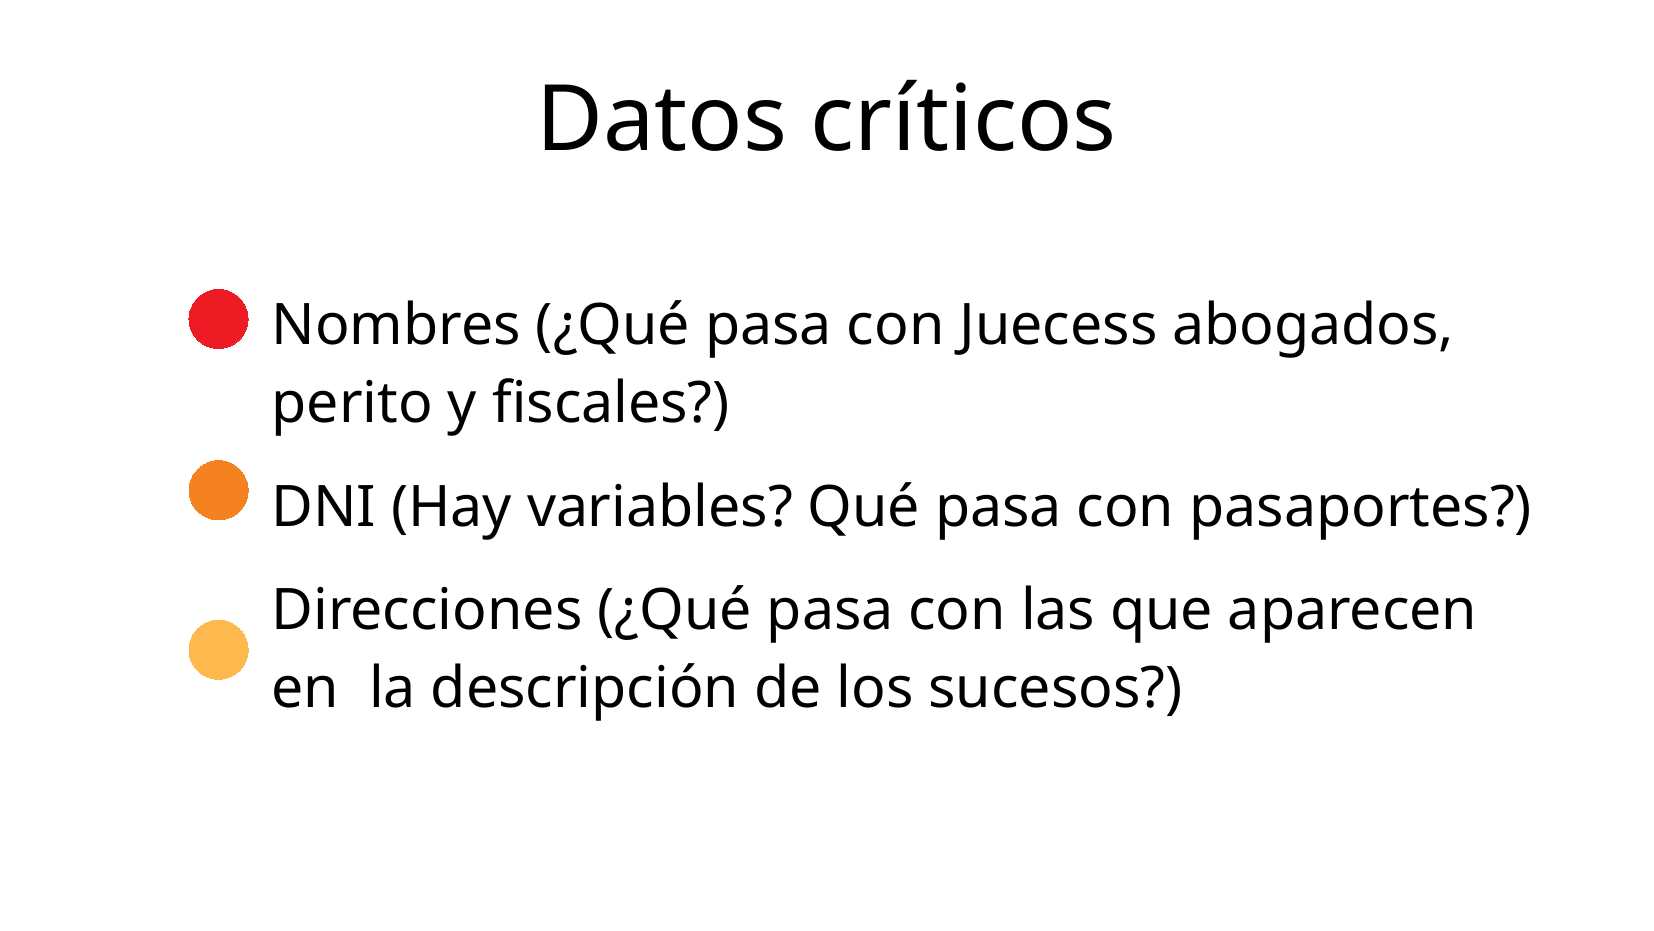

# Datos críticos
Nombres (¿Qué pasa con Juecess abogados, perito y fiscales?)
DNI (Hay variables? Qué pasa con pasaportes?)
Direcciones (¿Qué pasa con las que aparecen en la descripción de los sucesos?)